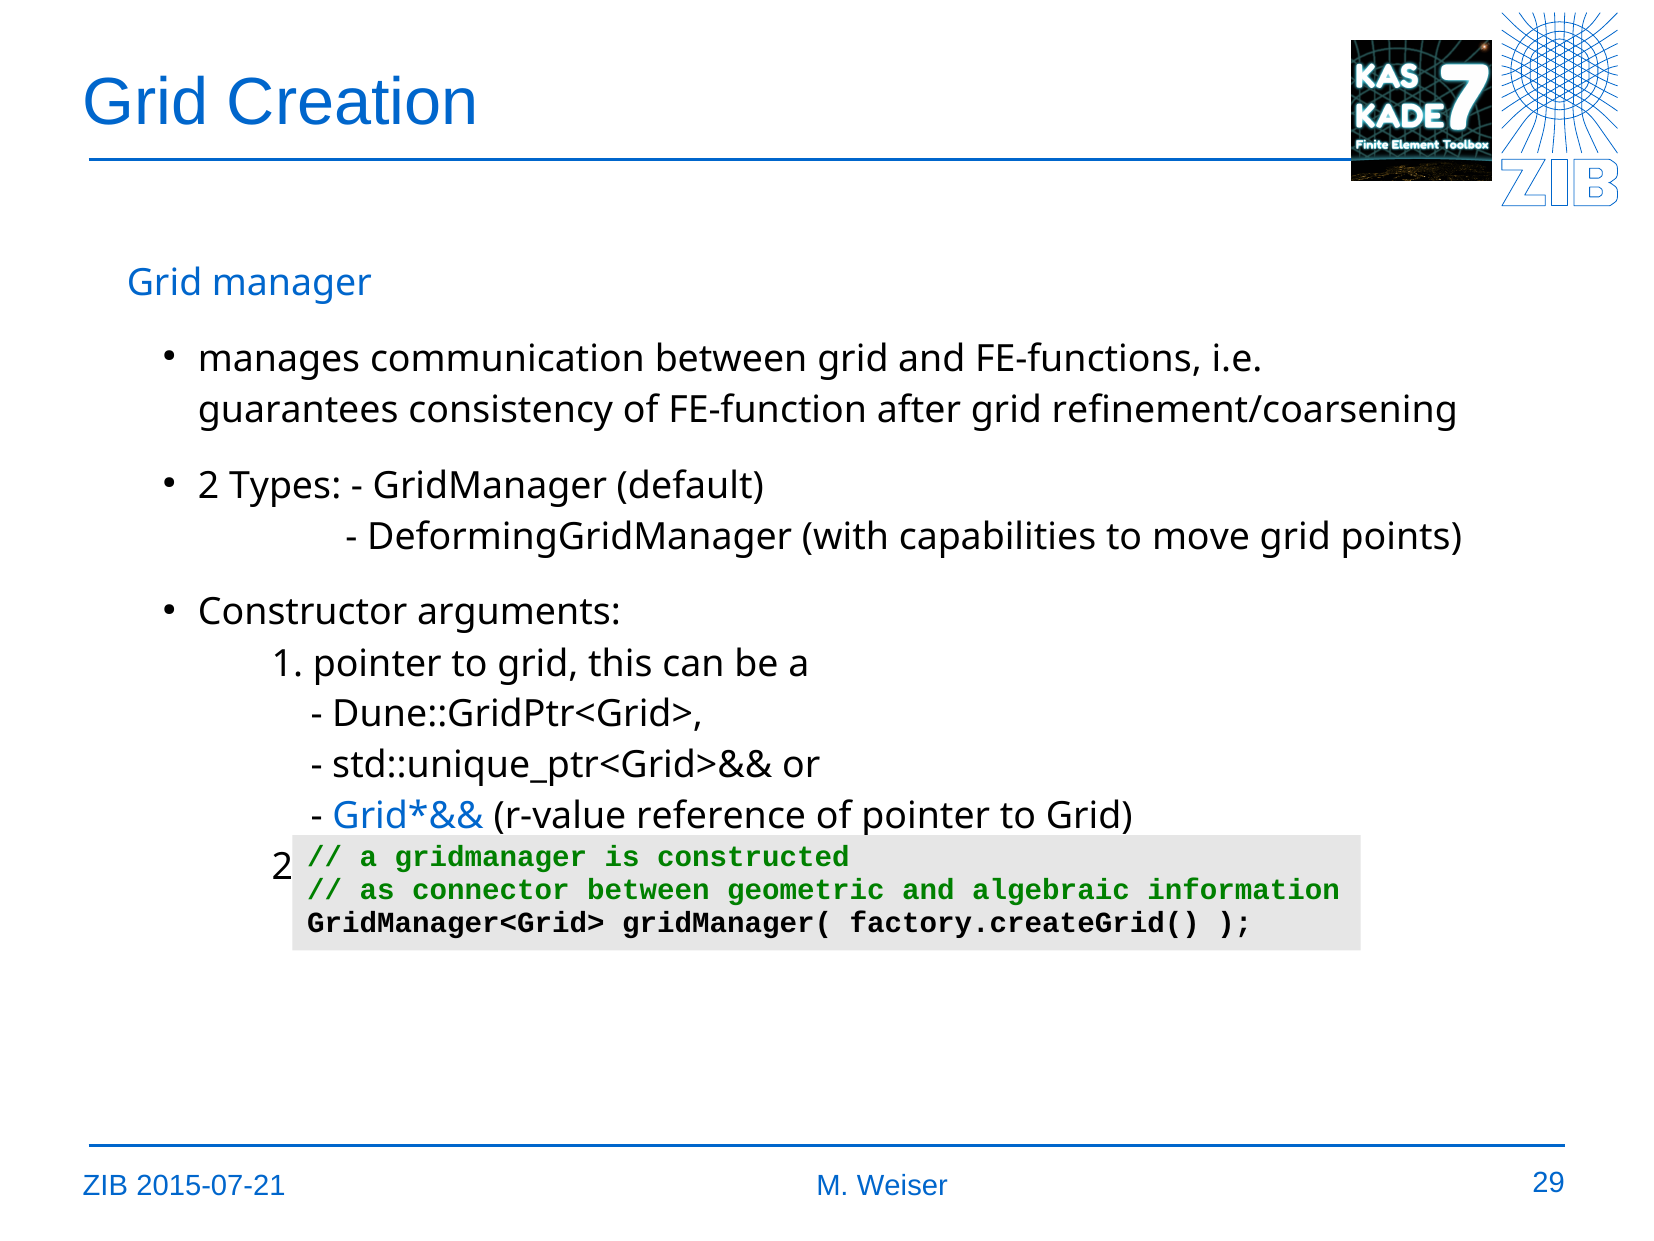

# Grid Creation
Grid manager
manages communication between grid and FE-functions, i.e.
guarantees consistency of FE-function after grid refinement/coarsening
2 Types: - GridManager (default)
		- DeformingGridManager (with capabilities to move grid points)
Constructor arguments:
	1. pointer to grid, this can be a
	 - Dune::GridPtr<Grid>,
	 - std::unique_ptr<Grid>&& or
	 - Grid*&& (r-value reference of pointer to Grid)
	2. bool verbose=false
// a gridmanager is constructed
// as connector between geometric and algebraic information
GridManager<Grid> gridManager( factory.createGrid() );
29
ZIB 2015-07-21
M. Weiser